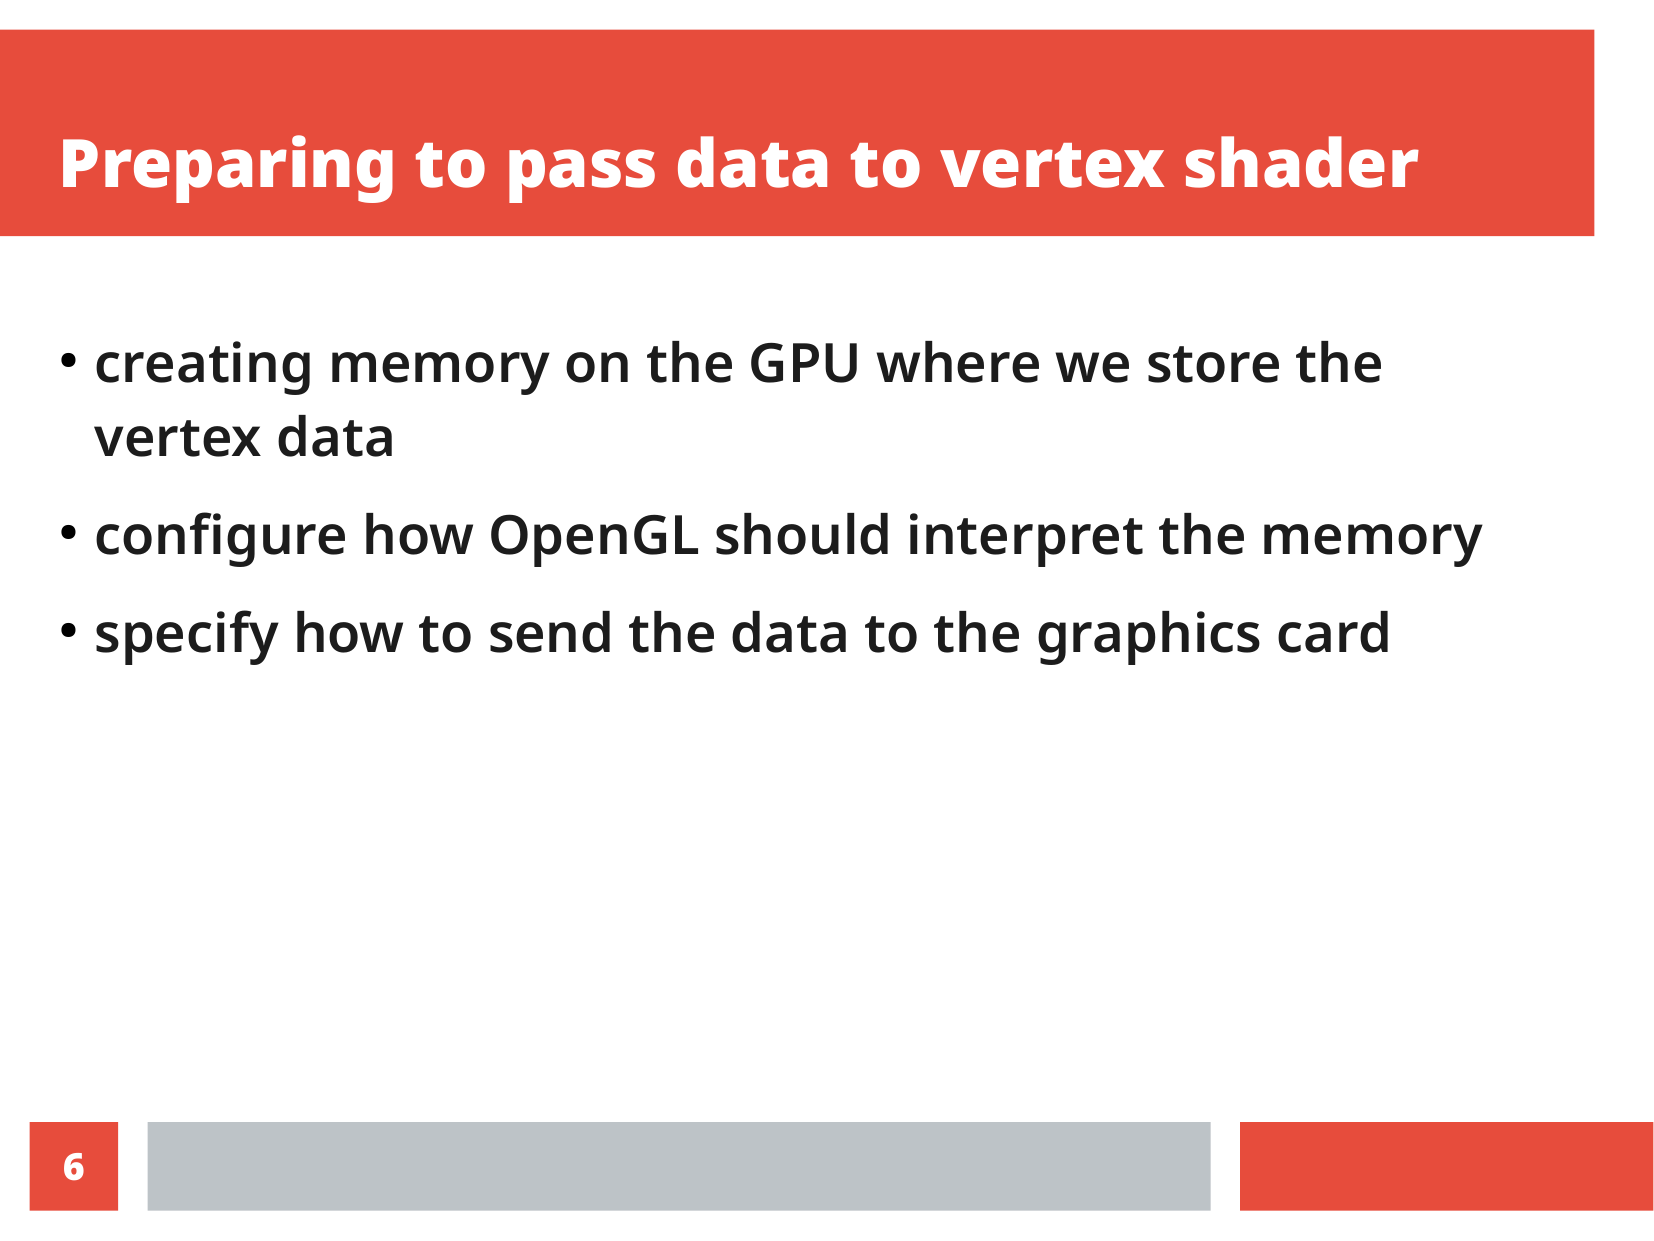

# Preparing to pass data to vertex shader
creating memory on the GPU where we store the vertex data
configure how OpenGL should interpret the memory
specify how to send the data to the graphics card
6